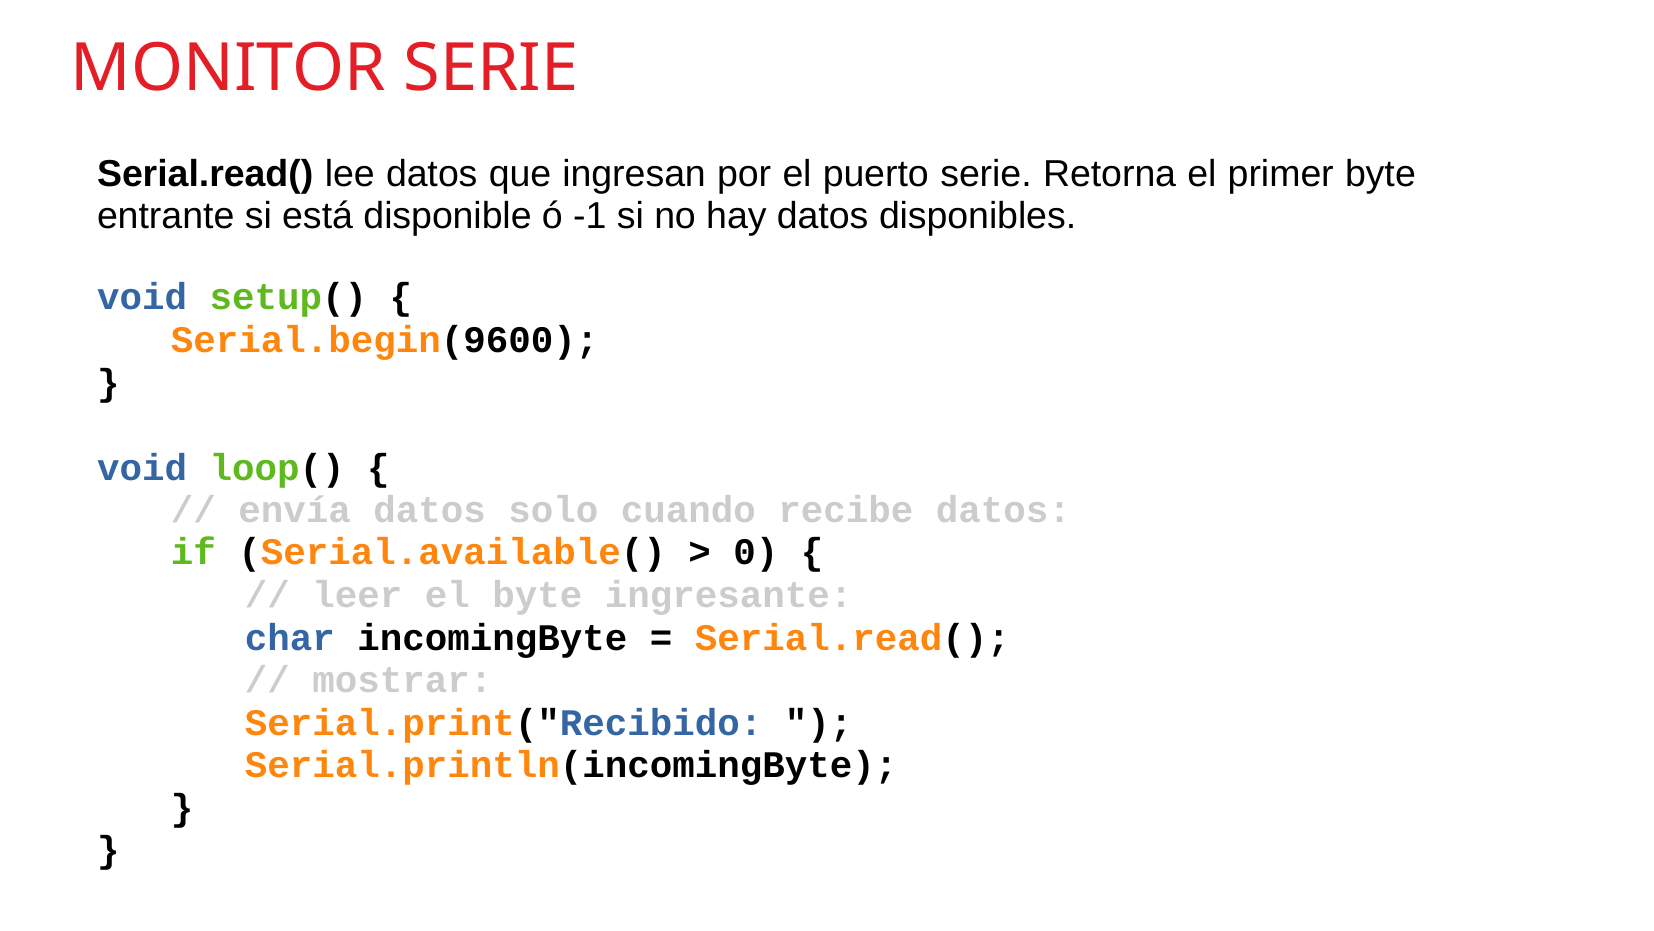

# MONITOR SERIE
Serial.read() lee datos que ingresan por el puerto serie. Retorna el primer byte entrante si está disponible ó -1 si no hay datos disponibles.
void setup() {
	Serial.begin(9600);
}
void loop() {
	// envía datos solo cuando recibe datos:
	if (Serial.available() > 0) {
		// leer el byte ingresante:
		char incomingByte = Serial.read();
		// mostrar:
		Serial.print("Recibido: ");
		Serial.println(incomingByte);
	}
}